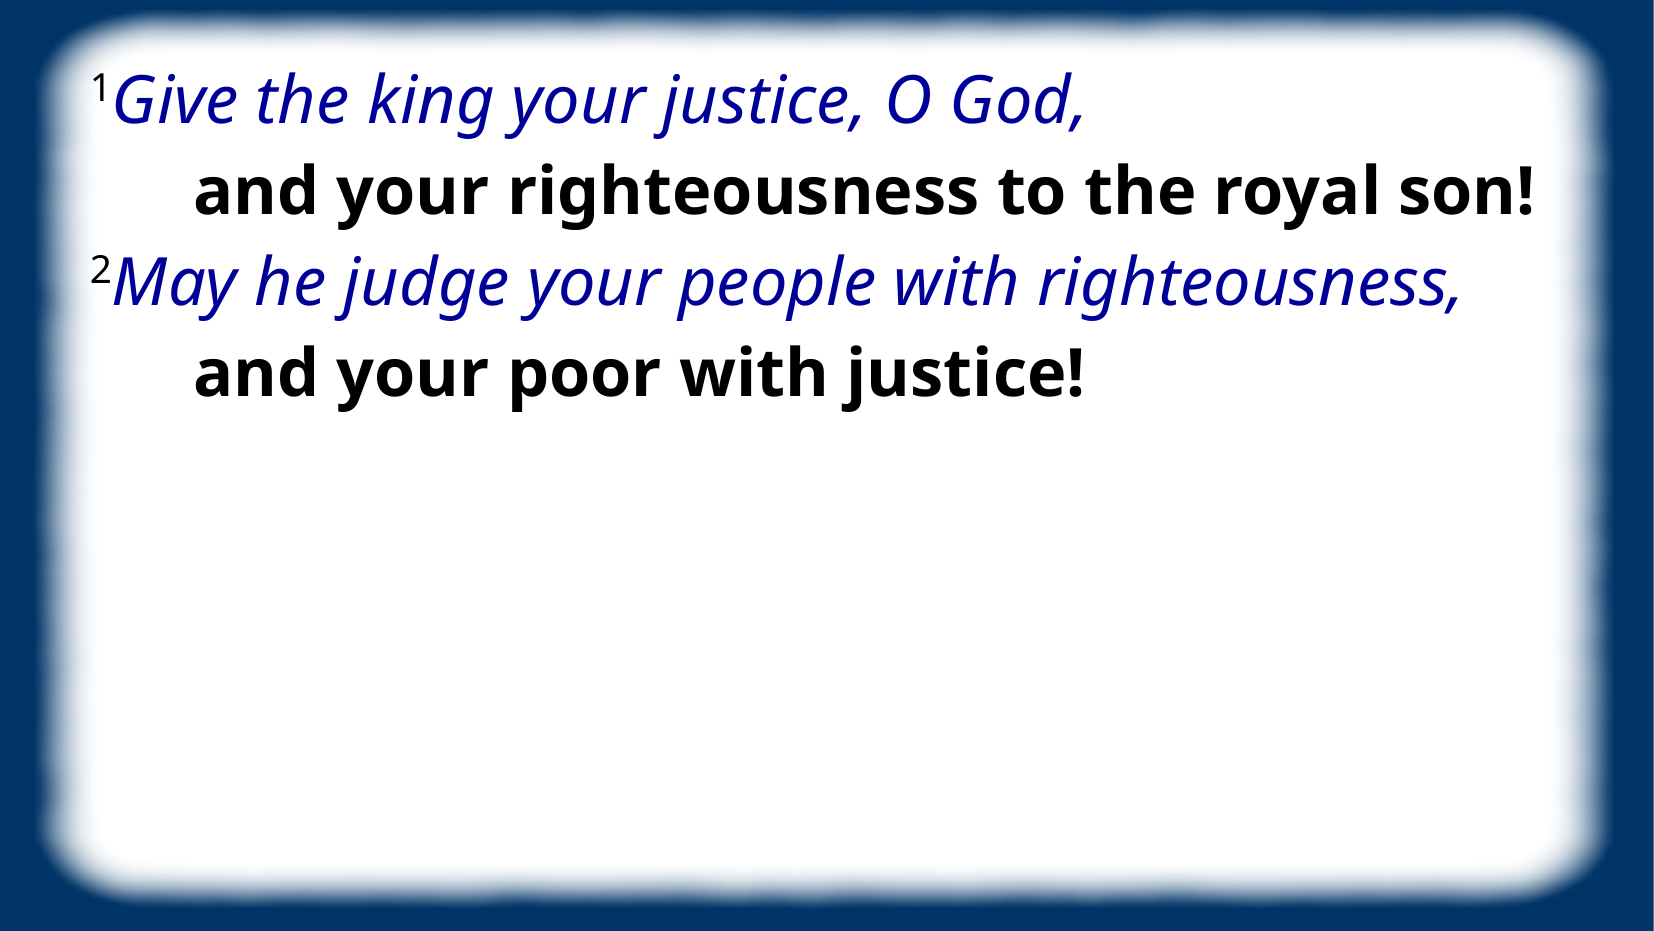

1Give the king your justice, O God,
 and your righteousness to the royal son!
2May he judge your people with righteousness,
 and your poor with justice!